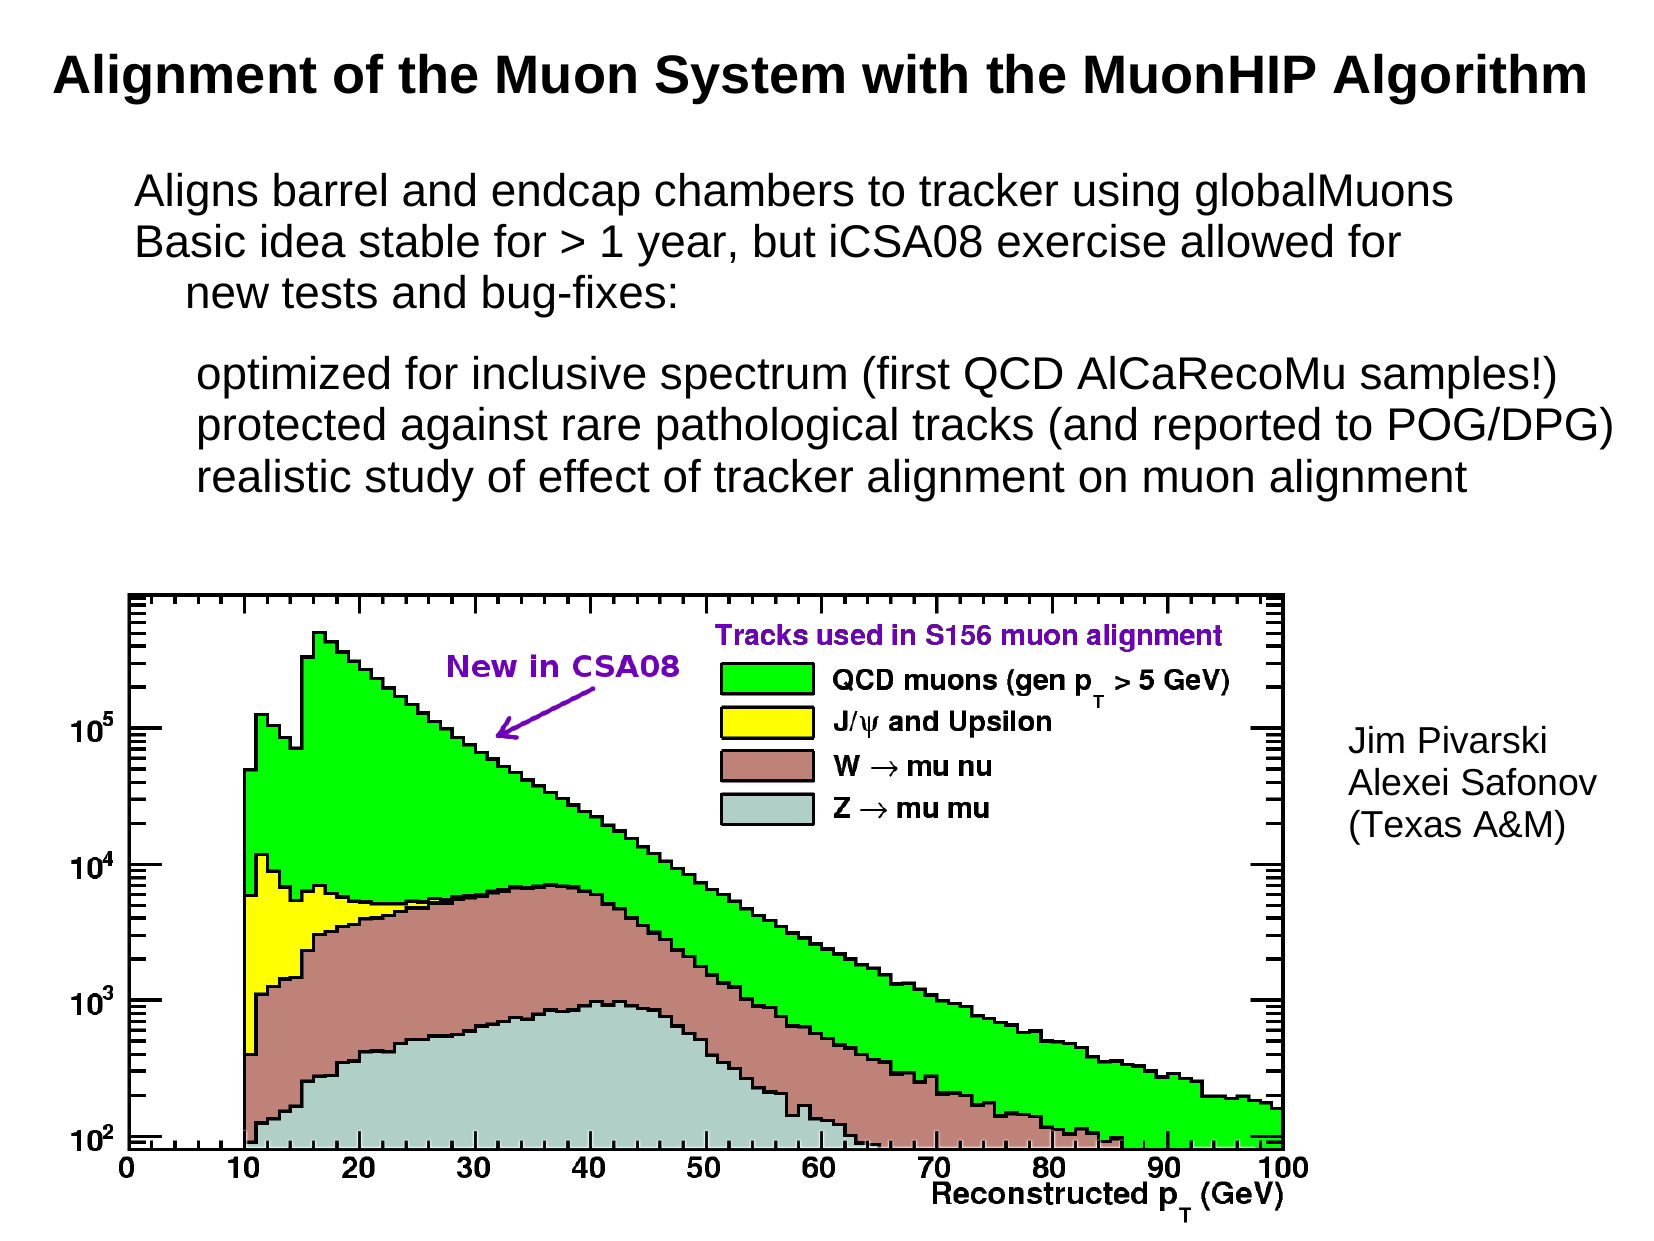

Alignment of the Muon System with the MuonHIP Algorithm
 Aligns barrel and endcap chambers to tracker using globalMuons
 Basic idea stable for > 1 year, but iCSA08 exercise allowed for new tests and bug-fixes:
 optimized for inclusive spectrum (first QCD AlCaRecoMu samples!)
 protected against rare pathological tracks (and reported to POG/DPG)
 realistic study of effect of tracker alignment on muon alignment
Jim Pivarski
Alexei Safonov
(Texas A&M)